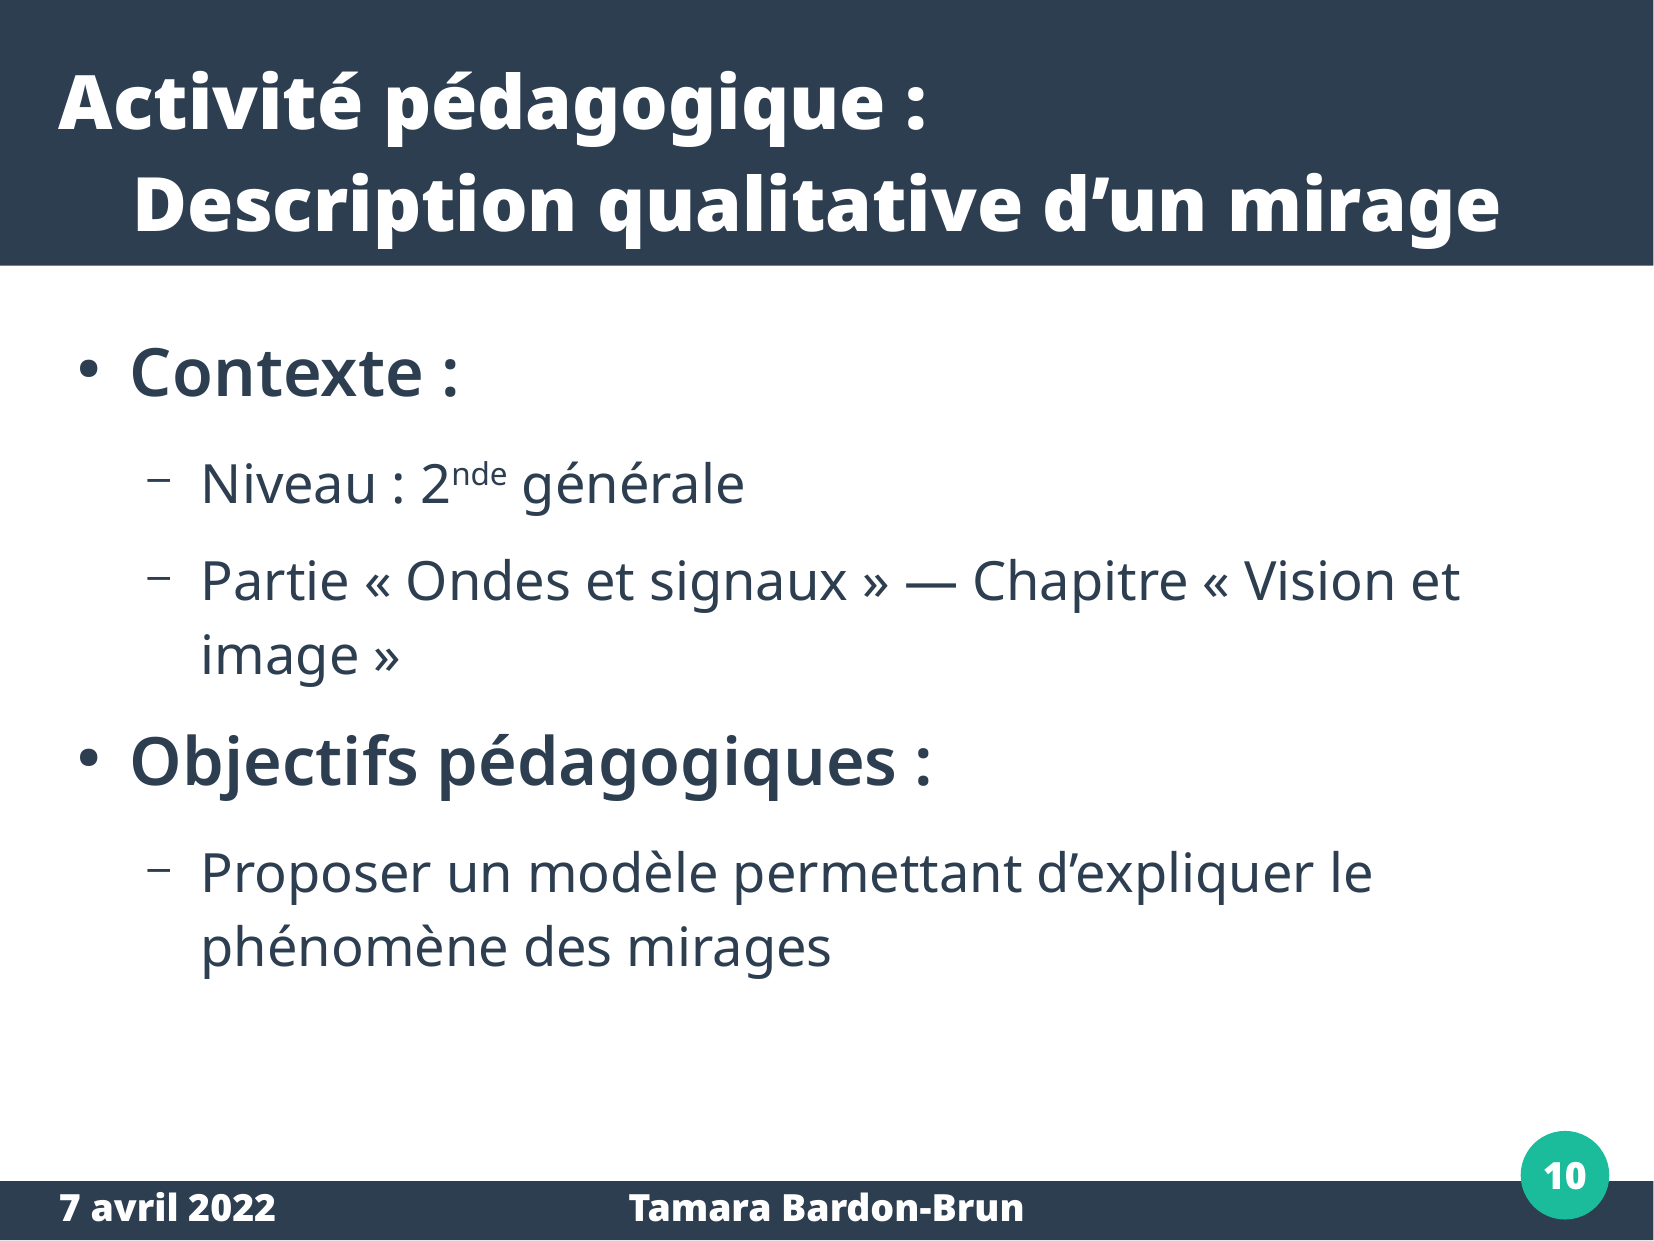

# Activité pédagogique : Description qualitative d’un mirage
Contexte :
Niveau : 2nde générale
Partie « Ondes et signaux » — Chapitre « Vision et image »
Objectifs pédagogiques :
Proposer un modèle permettant d’expliquer le phénomène des mirages
10
7 avril 2022
Tamara Bardon-Brun